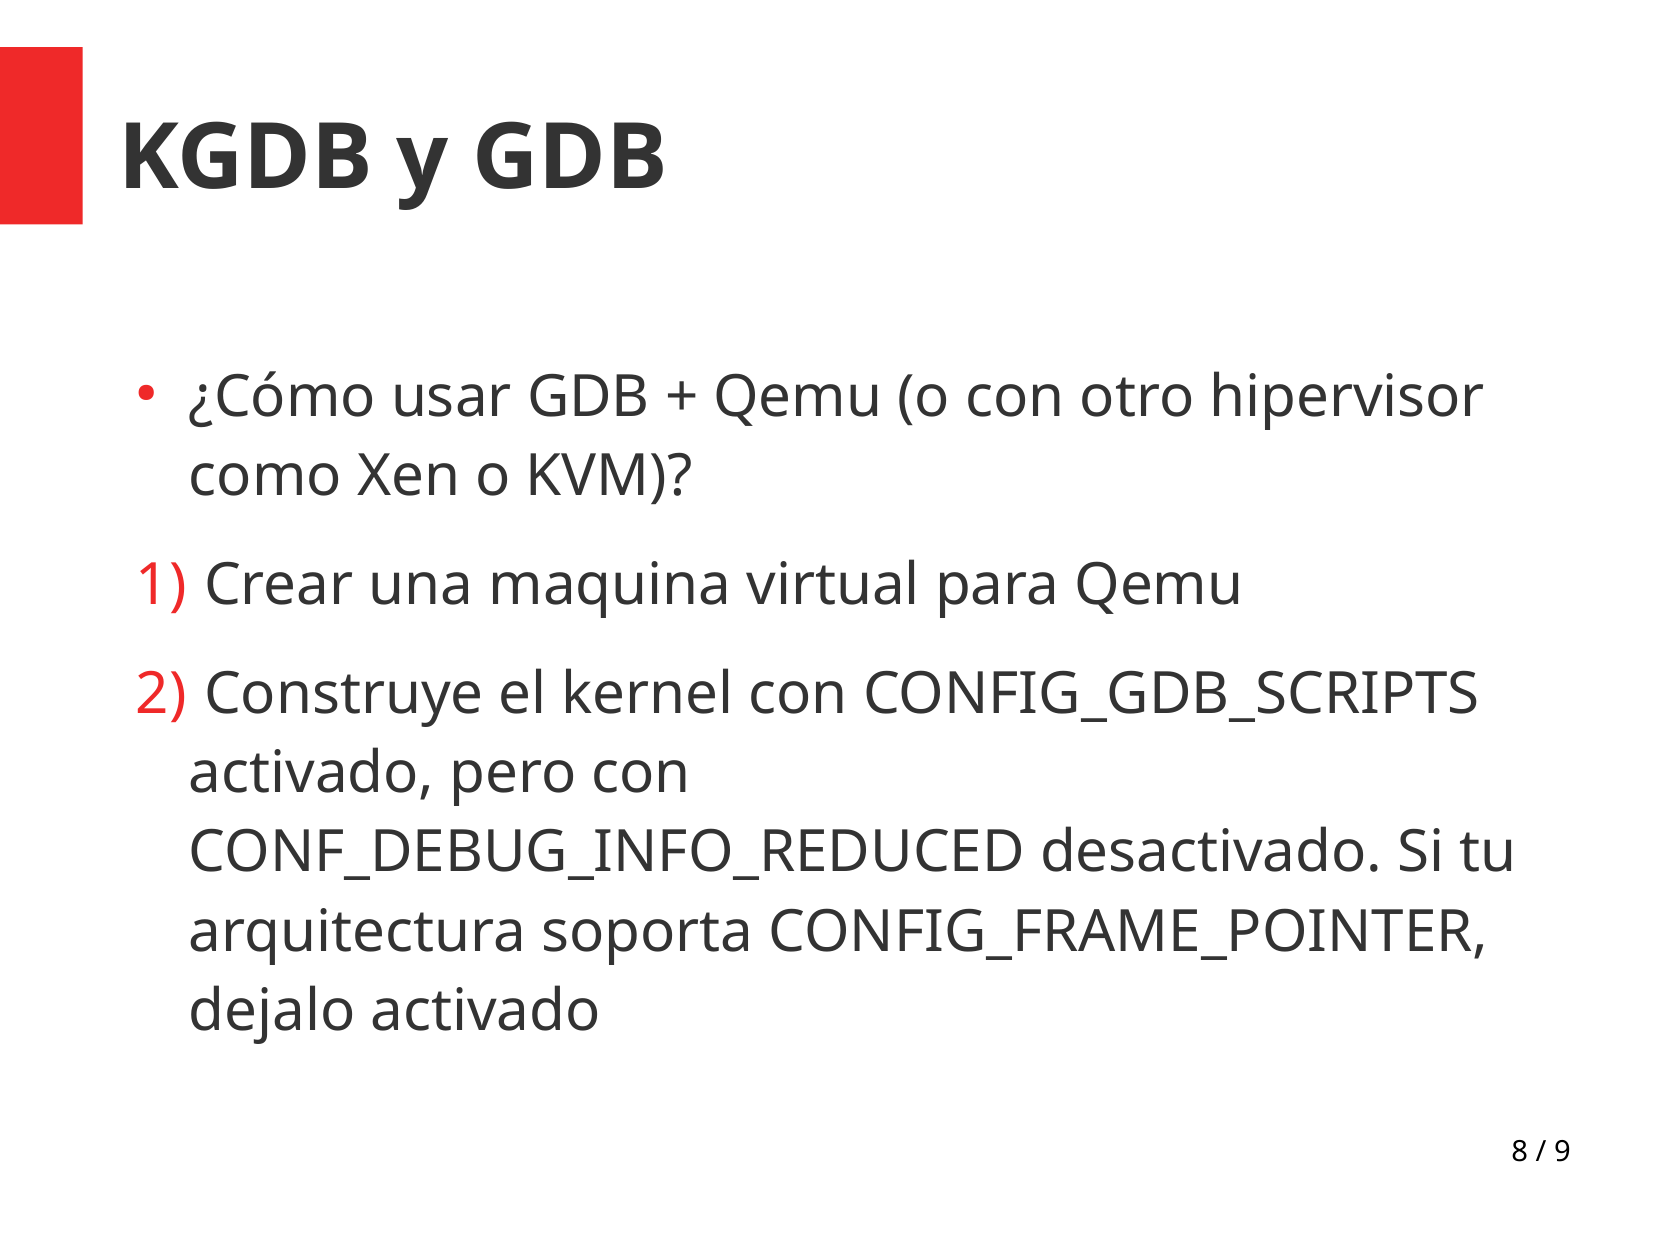

# KGDB y GDB
¿Cómo usar GDB + Qemu (o con otro hipervisor como Xen o KVM)?
 Crear una maquina virtual para Qemu
 Construye el kernel con CONFIG_GDB_SCRIPTS activado, pero con CONF_DEBUG_INFO_REDUCED desactivado. Si tu arquitectura soporta CONFIG_FRAME_POINTER, dejalo activado
8